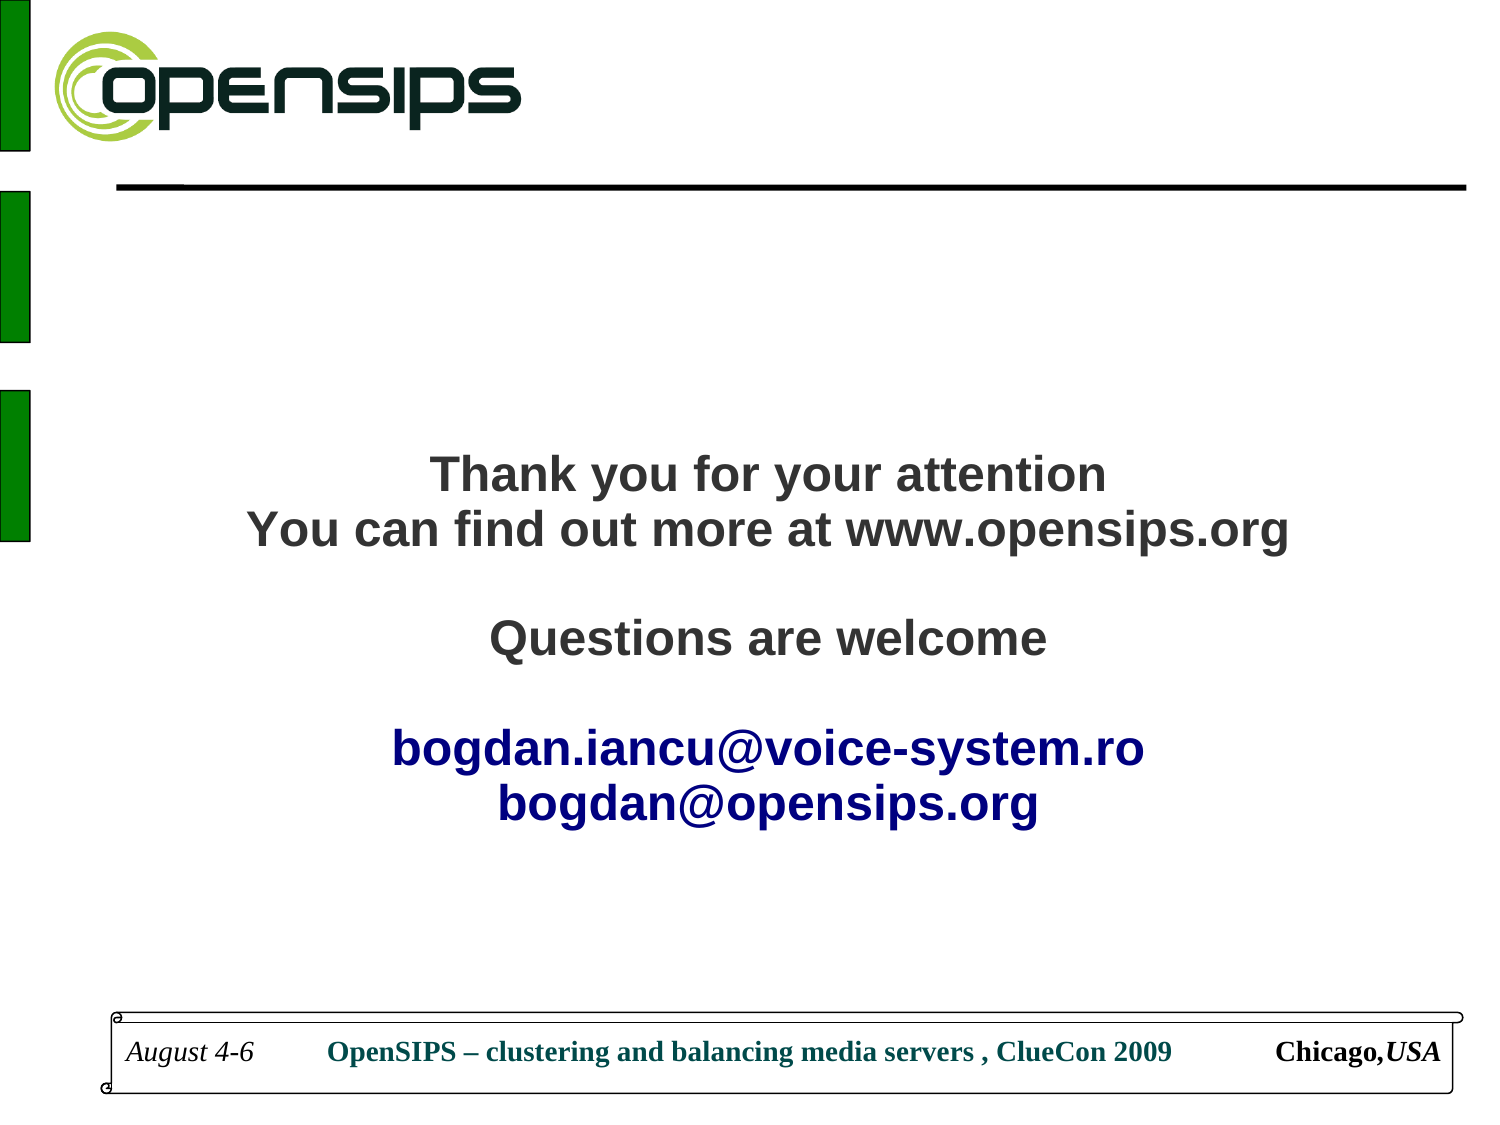

# Thank you for your attention
You can find out more at www.opensips.org
Questions are welcome
bogdan.iancu@voice-system.ro
bogdan@opensips.org